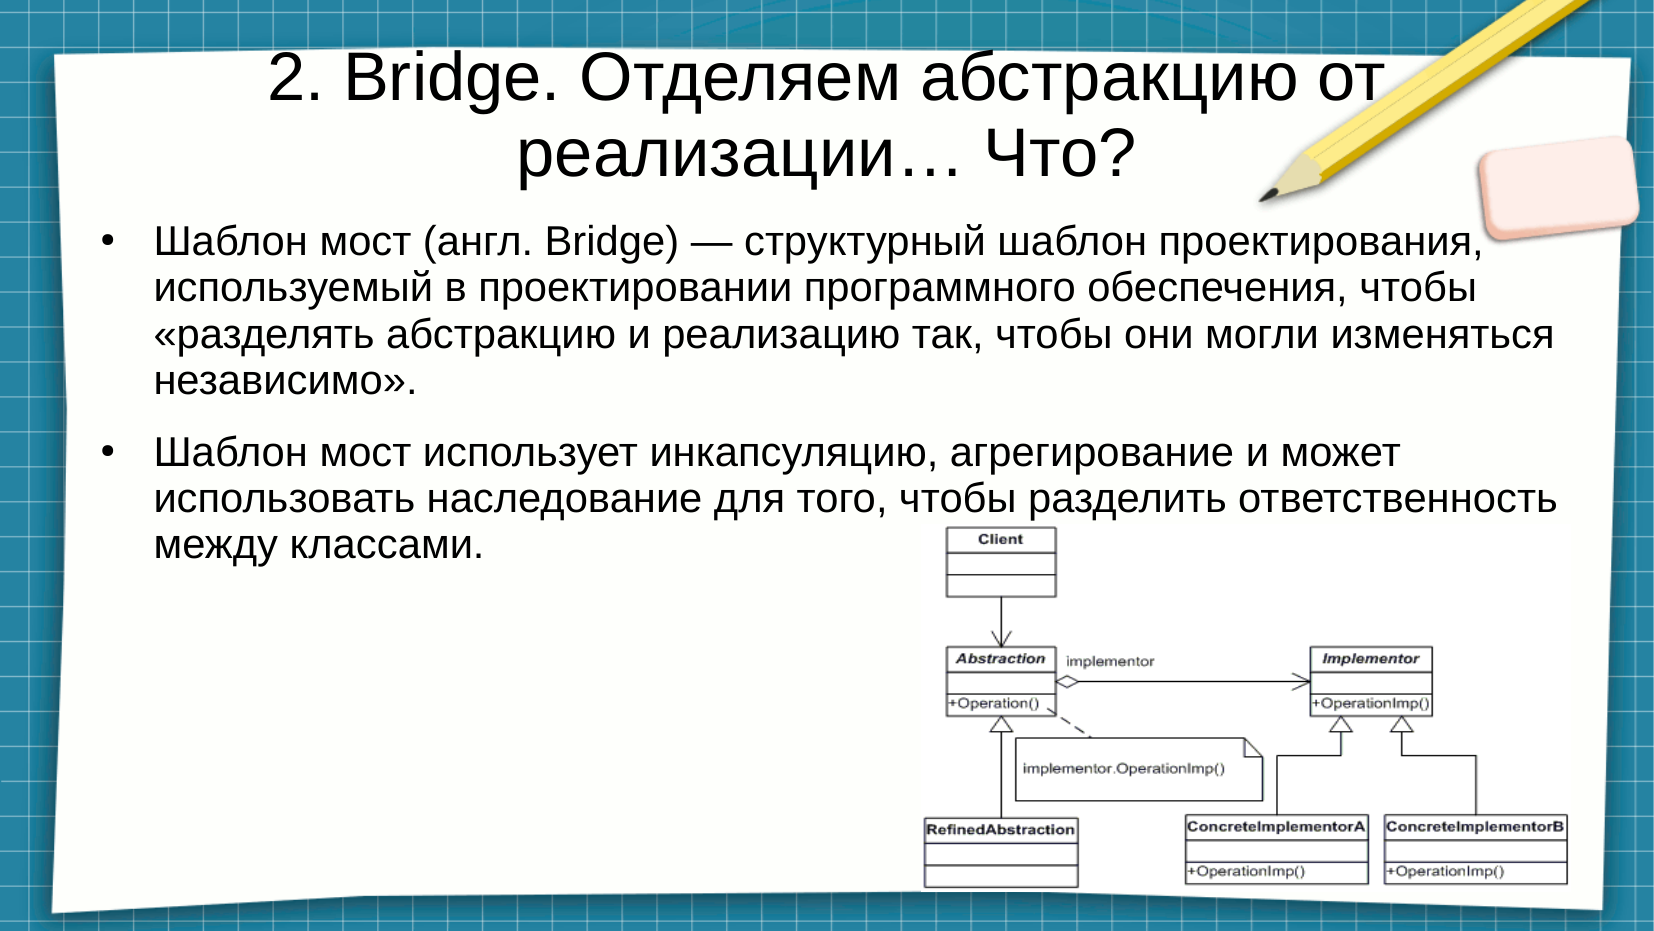

# 2. Bridge. Отделяем абстракцию от реализации… Что?
Шаблон мост (англ. Bridge) — структурный шаблон проектирования, используемый в проектировании программного обеспечения, чтобы «разделять абстракцию и реализацию так, чтобы они могли изменяться независимо».
Шаблон мост использует инкапсуляцию, агрегирование и может использовать наследование для того, чтобы разделить ответственность между классами.